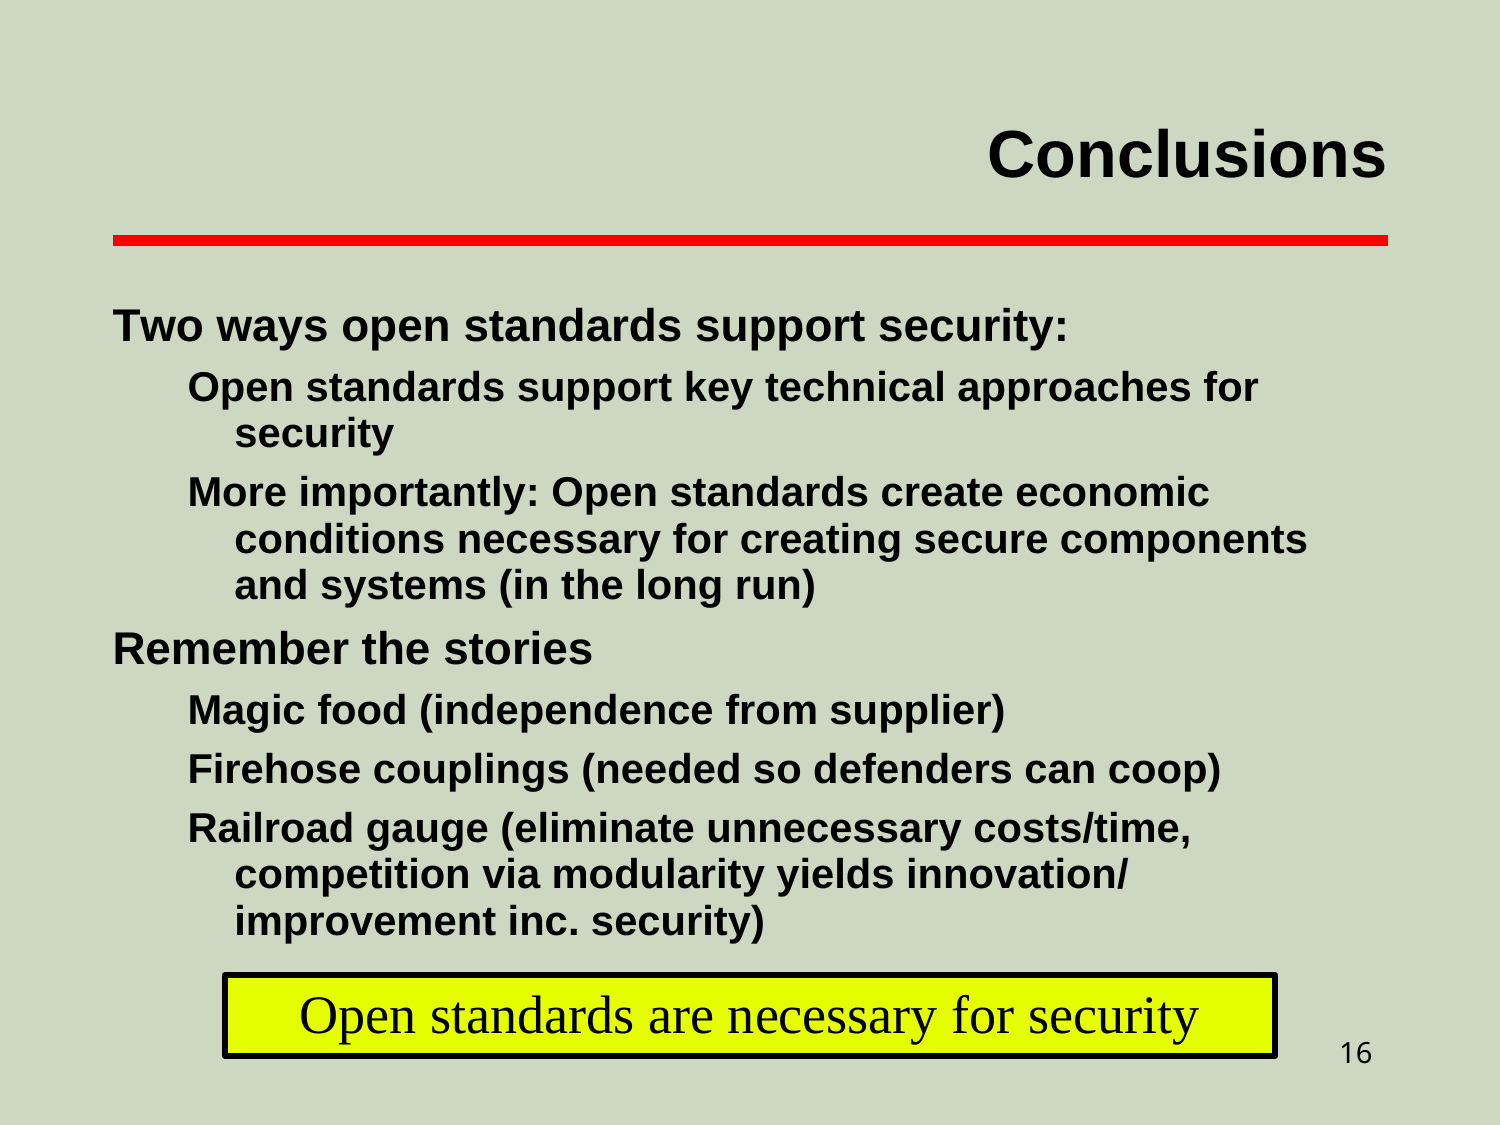

# Conclusions
Two ways open standards support security:
Open standards support key technical approaches for security
More importantly: Open standards create economic conditions necessary for creating secure components and systems (in the long run)
Remember the stories
Magic food (independence from supplier)
Firehose couplings (needed so defenders can coop)
Railroad gauge (eliminate unnecessary costs/time, competition via modularity yields innovation/ improvement inc. security)
Open standards are necessary for security